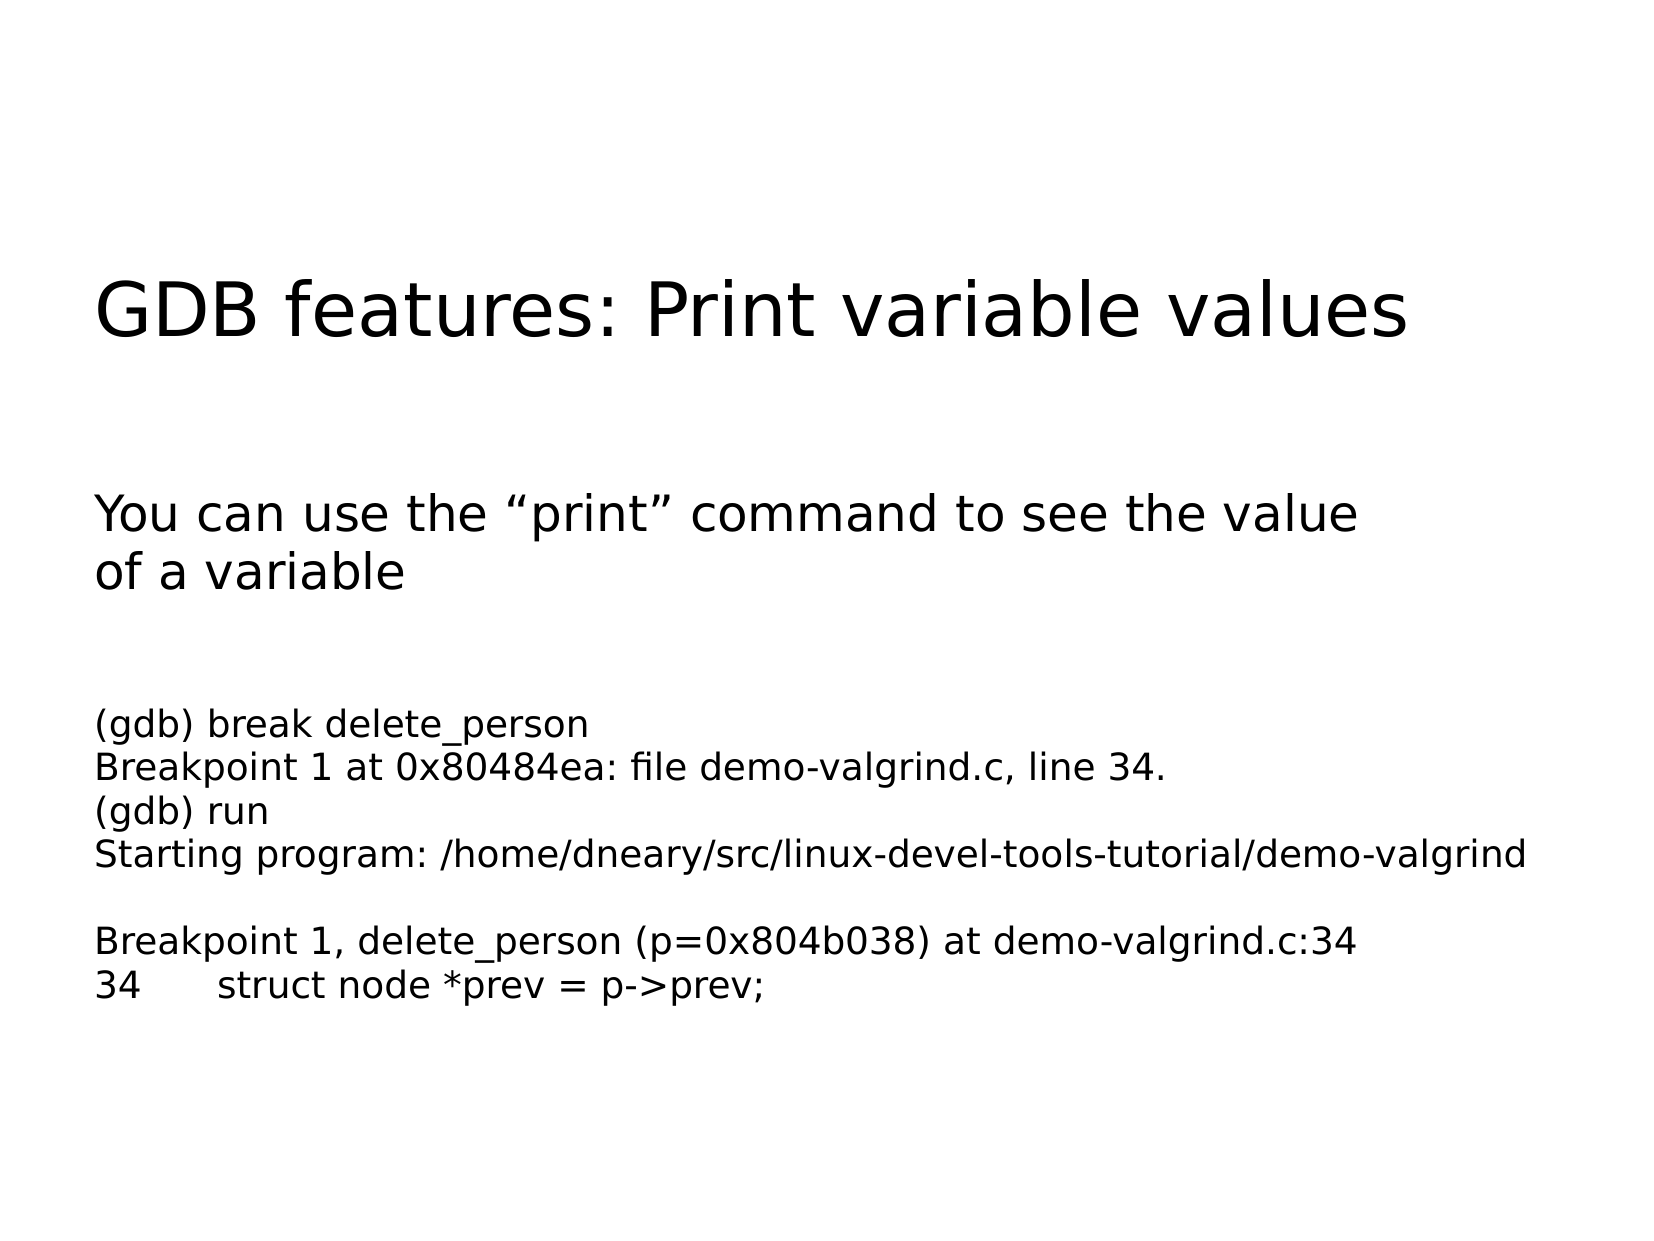

GDB features: Print variable values
You can use the “print” command to see the value of a variable
(gdb) break delete_person
Breakpoint 1 at 0x80484ea: file demo-valgrind.c, line 34.
(gdb) run
Starting program: /home/dneary/src/linux-devel-tools-tutorial/demo-valgrind
Breakpoint 1, delete_person (p=0x804b038) at demo-valgrind.c:34
34	 struct node *prev = p->prev;